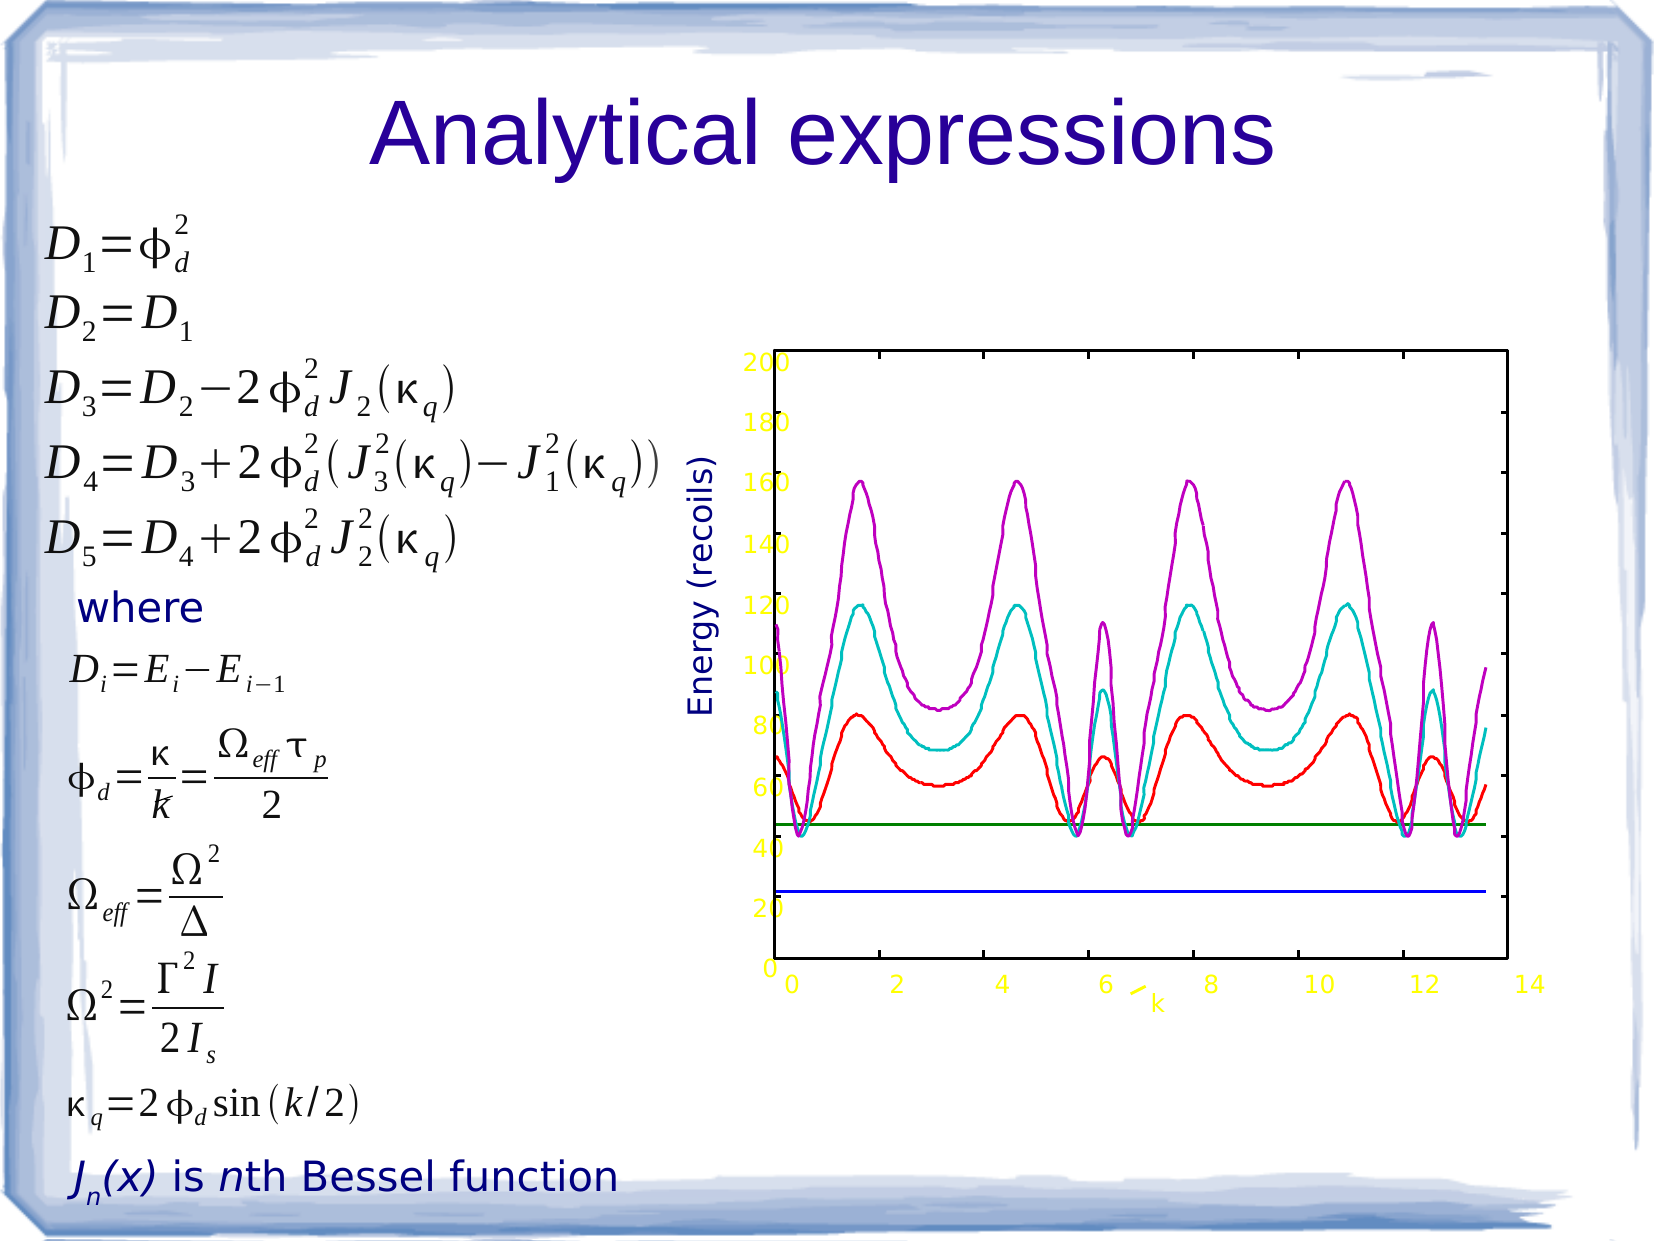

# Analytical expressions
200
180
160
140
Energy (recoils)
where
120
100
80
60
40
20
0
0
2
4
6
8
10
12
14
k
Kick period
Jn(x) is nth Bessel function